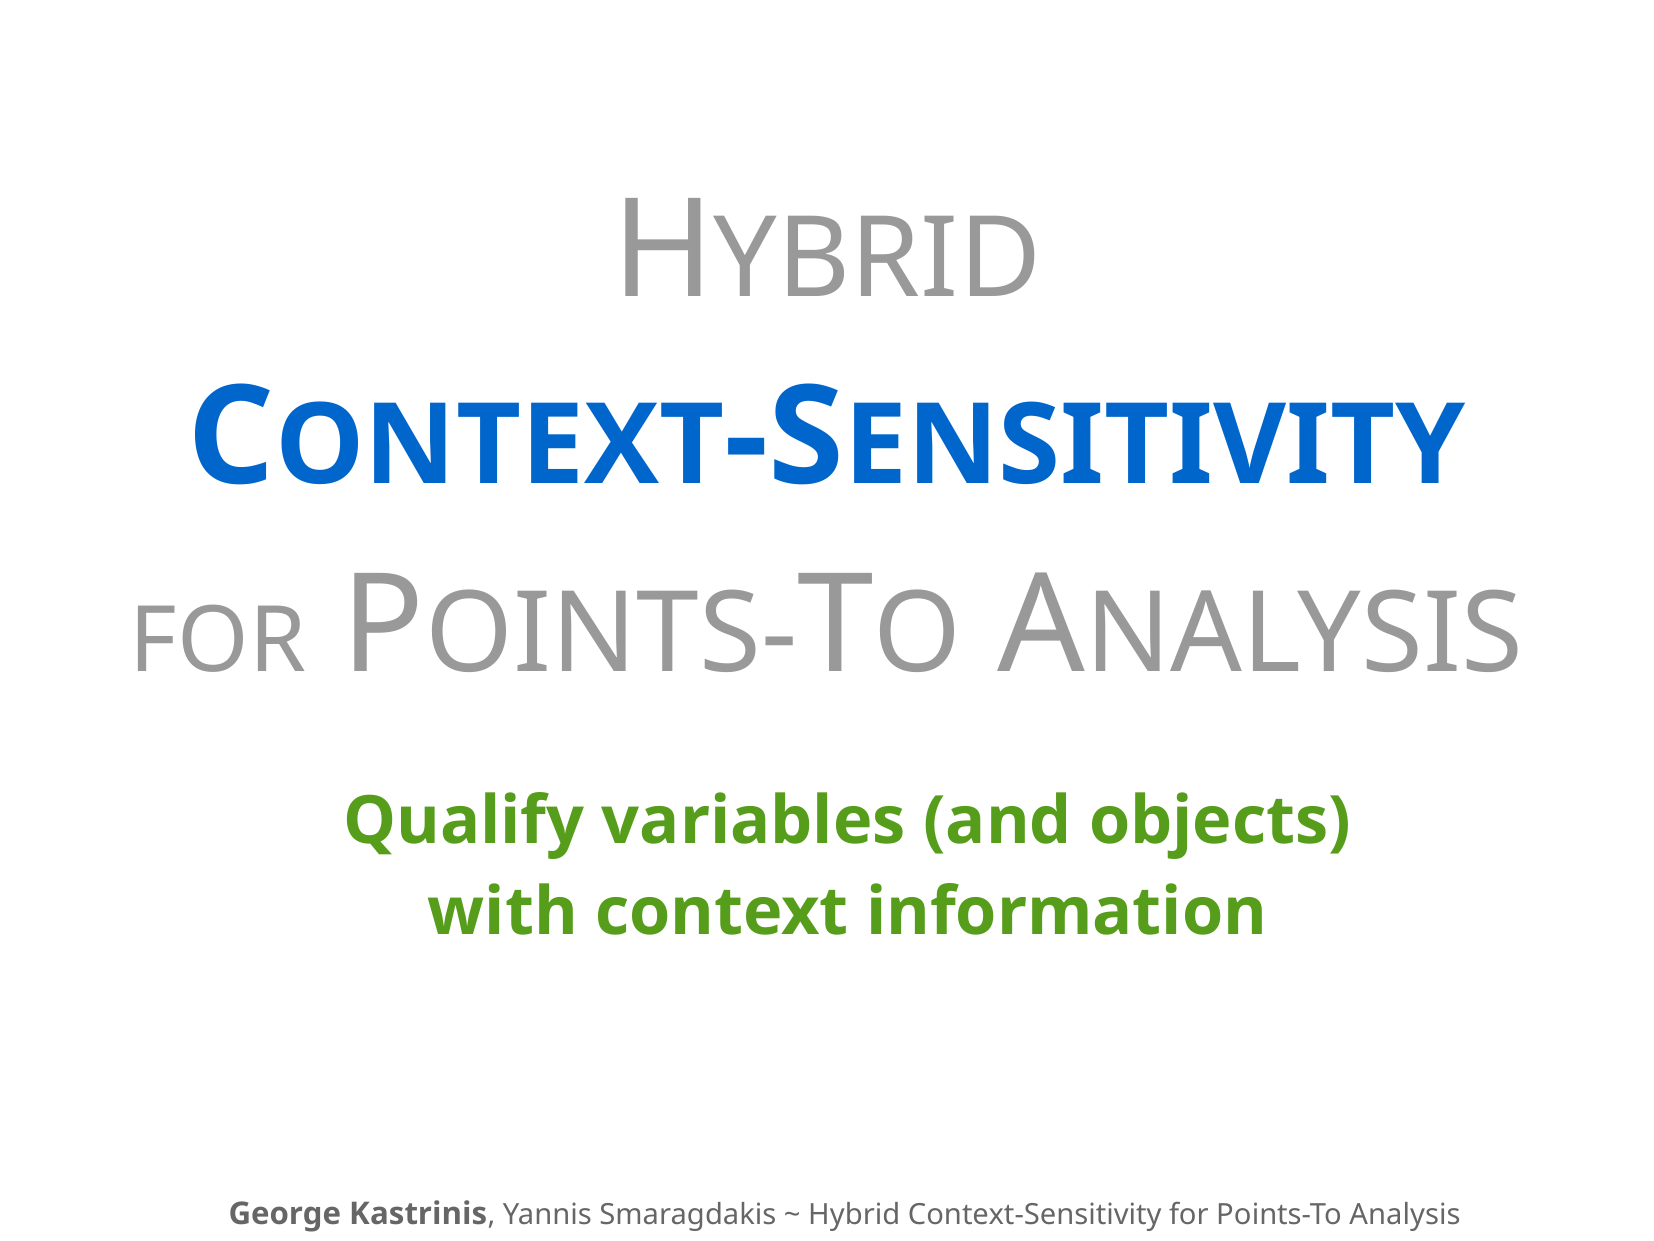

HYBRID
CONTEXT-SENSITIVITY
FOR POINTS-TO ANALYSIS
Qualify variables (and objects)
with context information